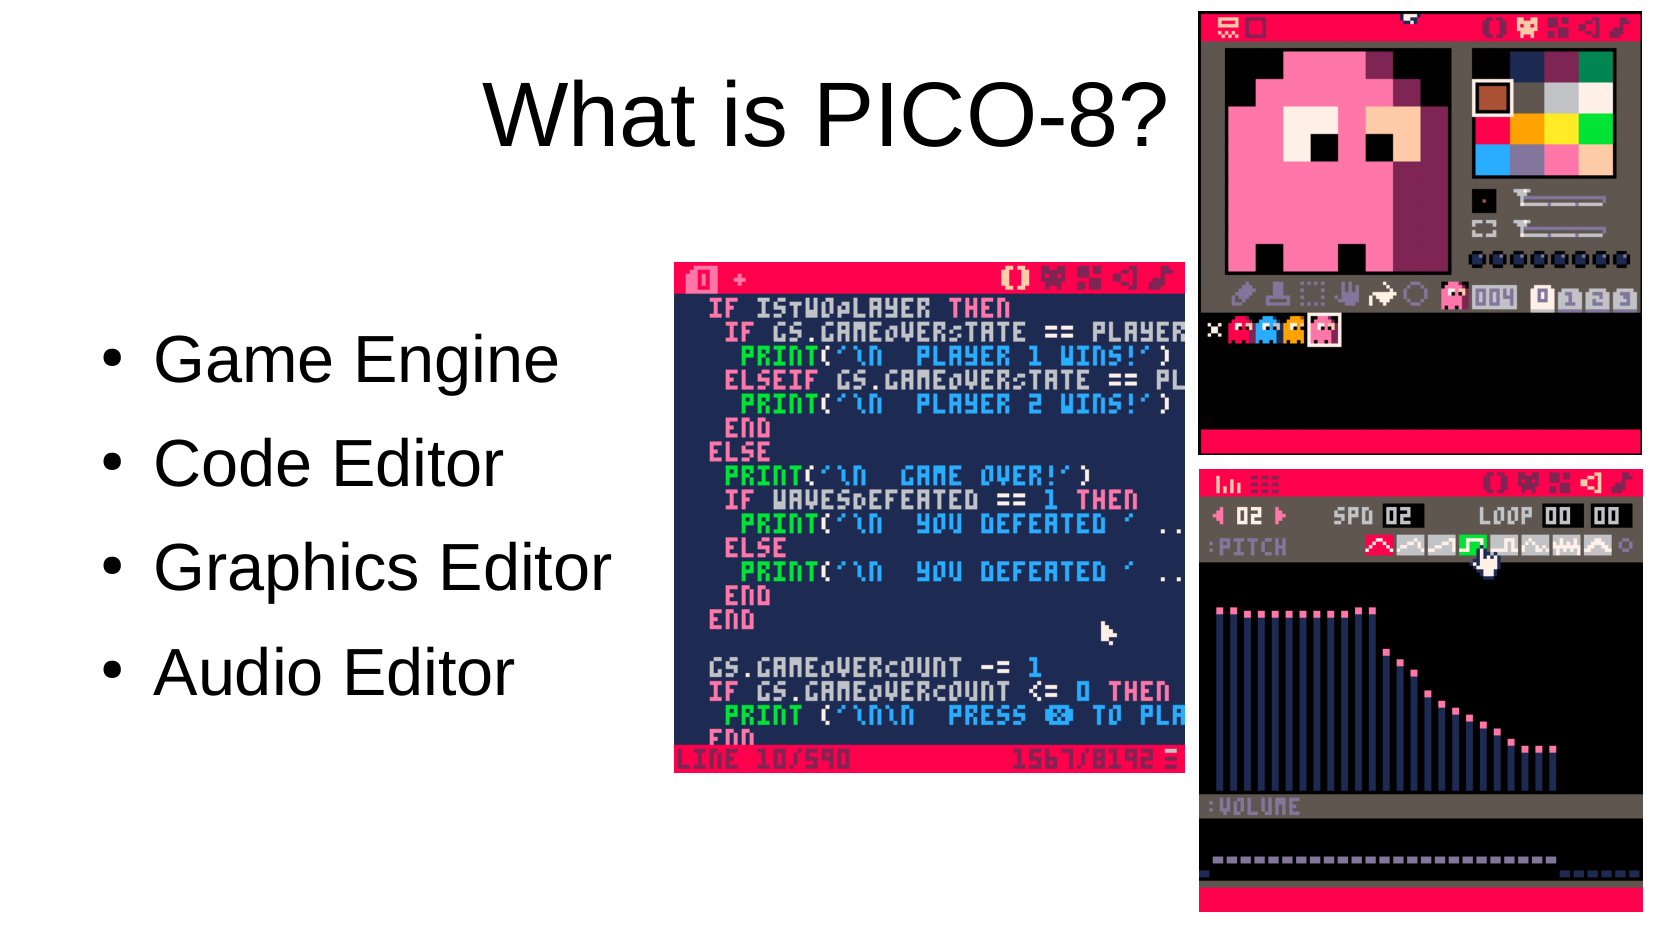

# What is PICO-8?
Game Engine
Code Editor
Graphics Editor
Audio Editor